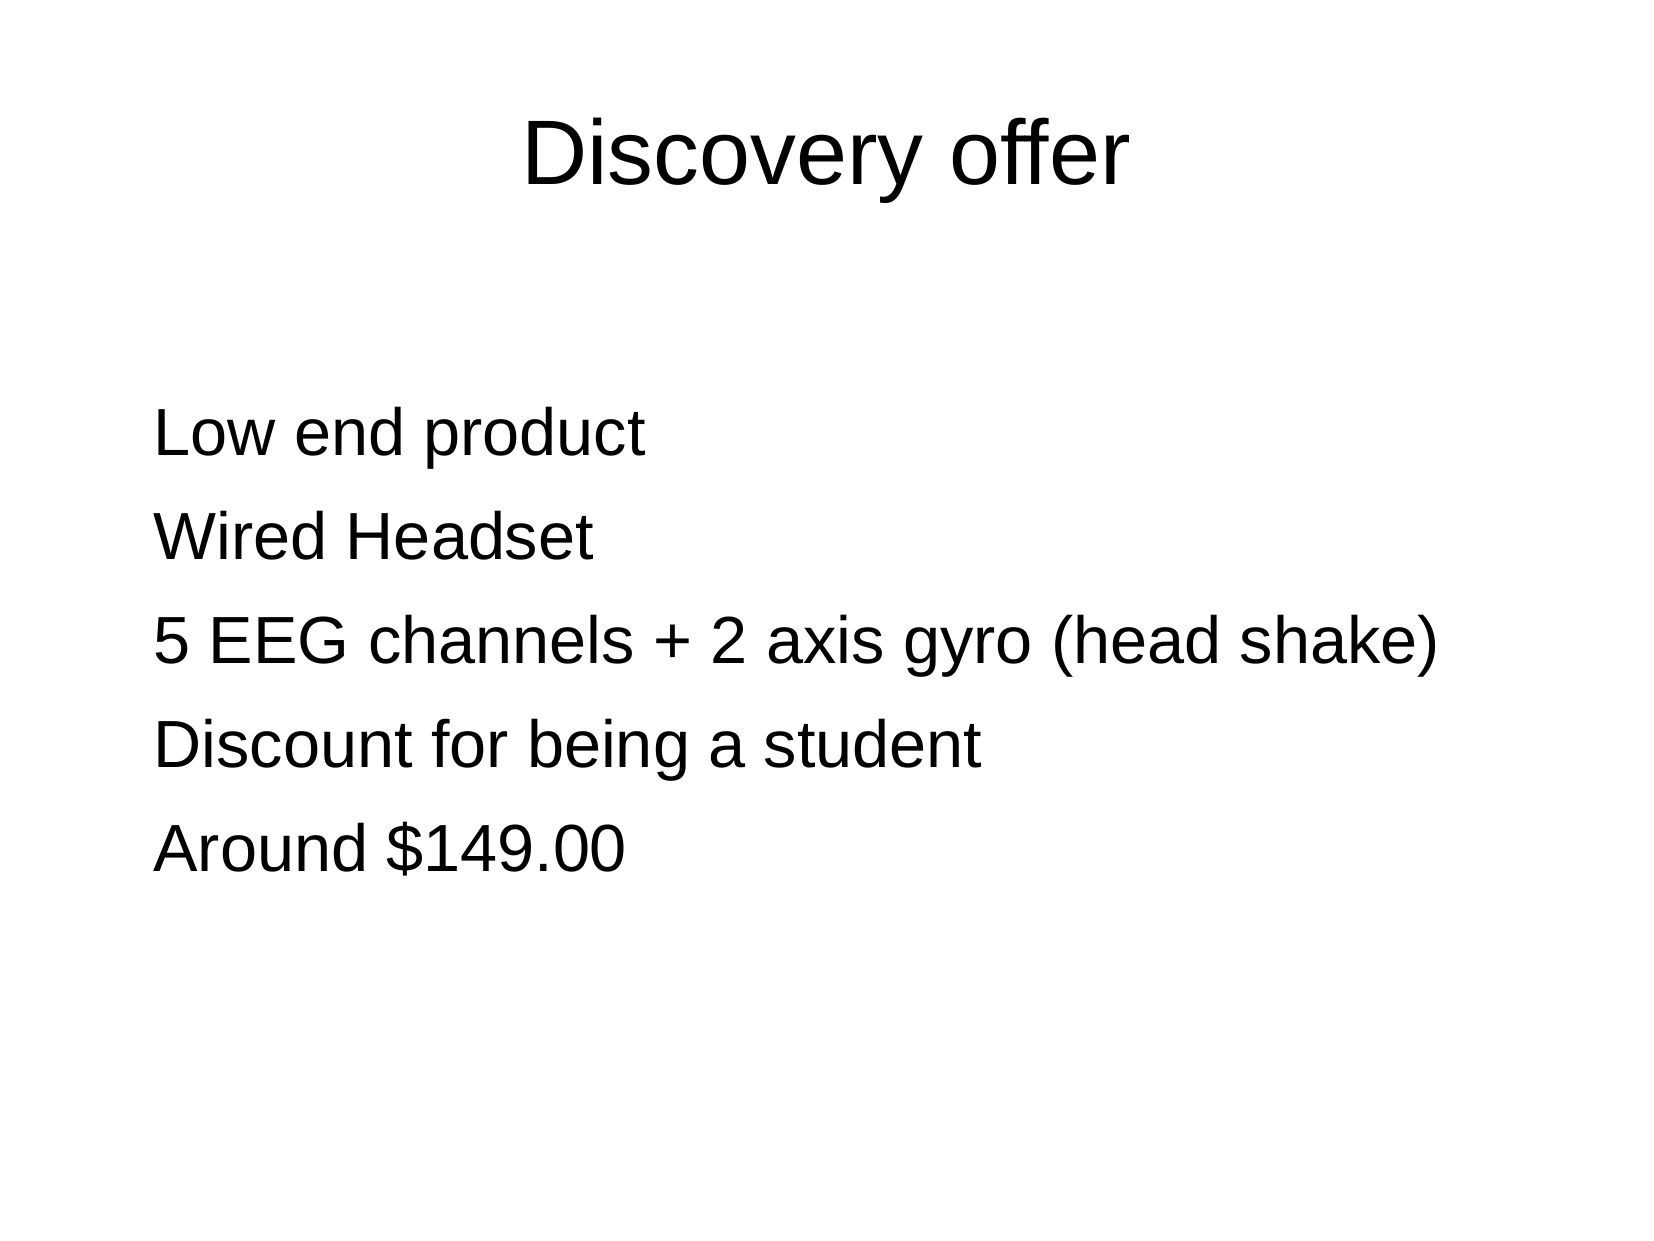

# Discovery offer
Low end product
Wired Headset
5 EEG channels + 2 axis gyro (head shake)
Discount for being a student
Around $149.00